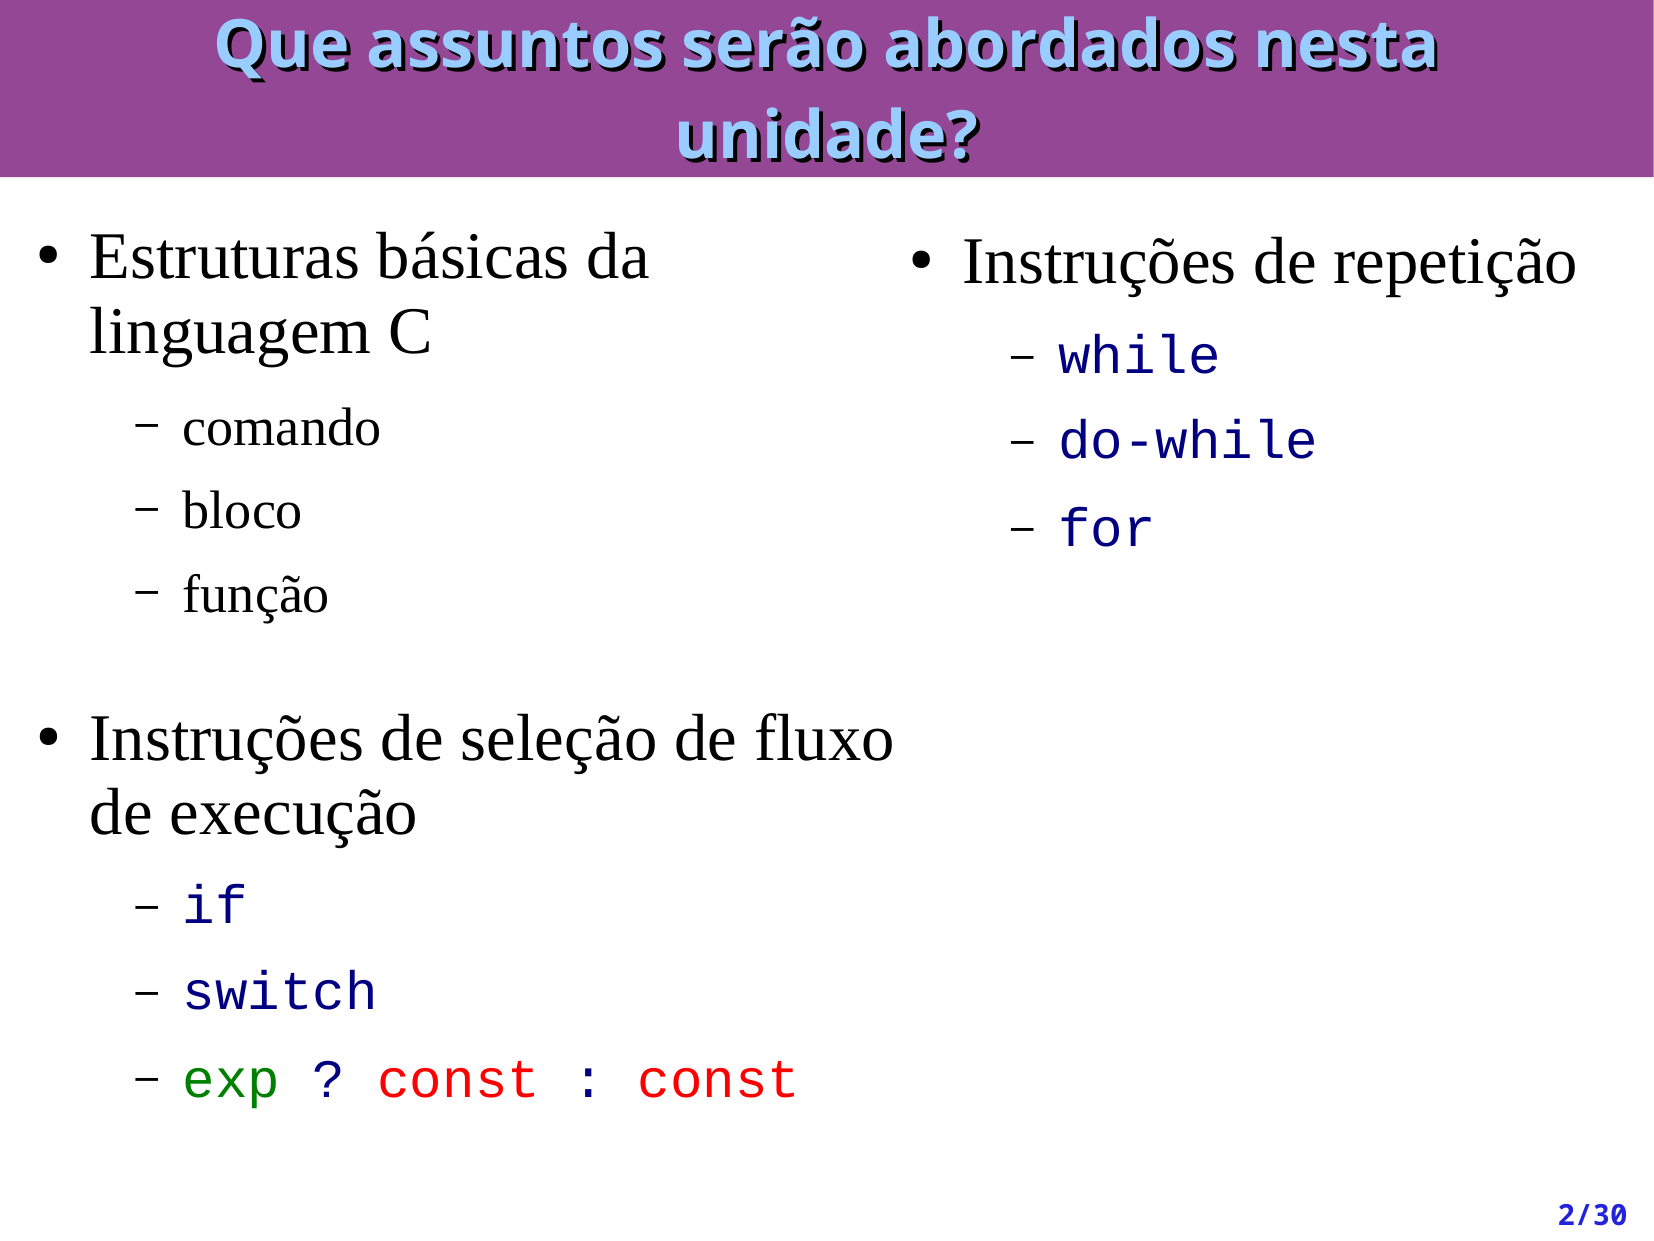

# Que assuntos serão abordados nesta unidade?
Estruturas básicas da linguagem C
comando
bloco
função
Instruções de repetição
while
do-while
for
Instruções de seleção de fluxo de execução
if
switch
exp ? const : const
2